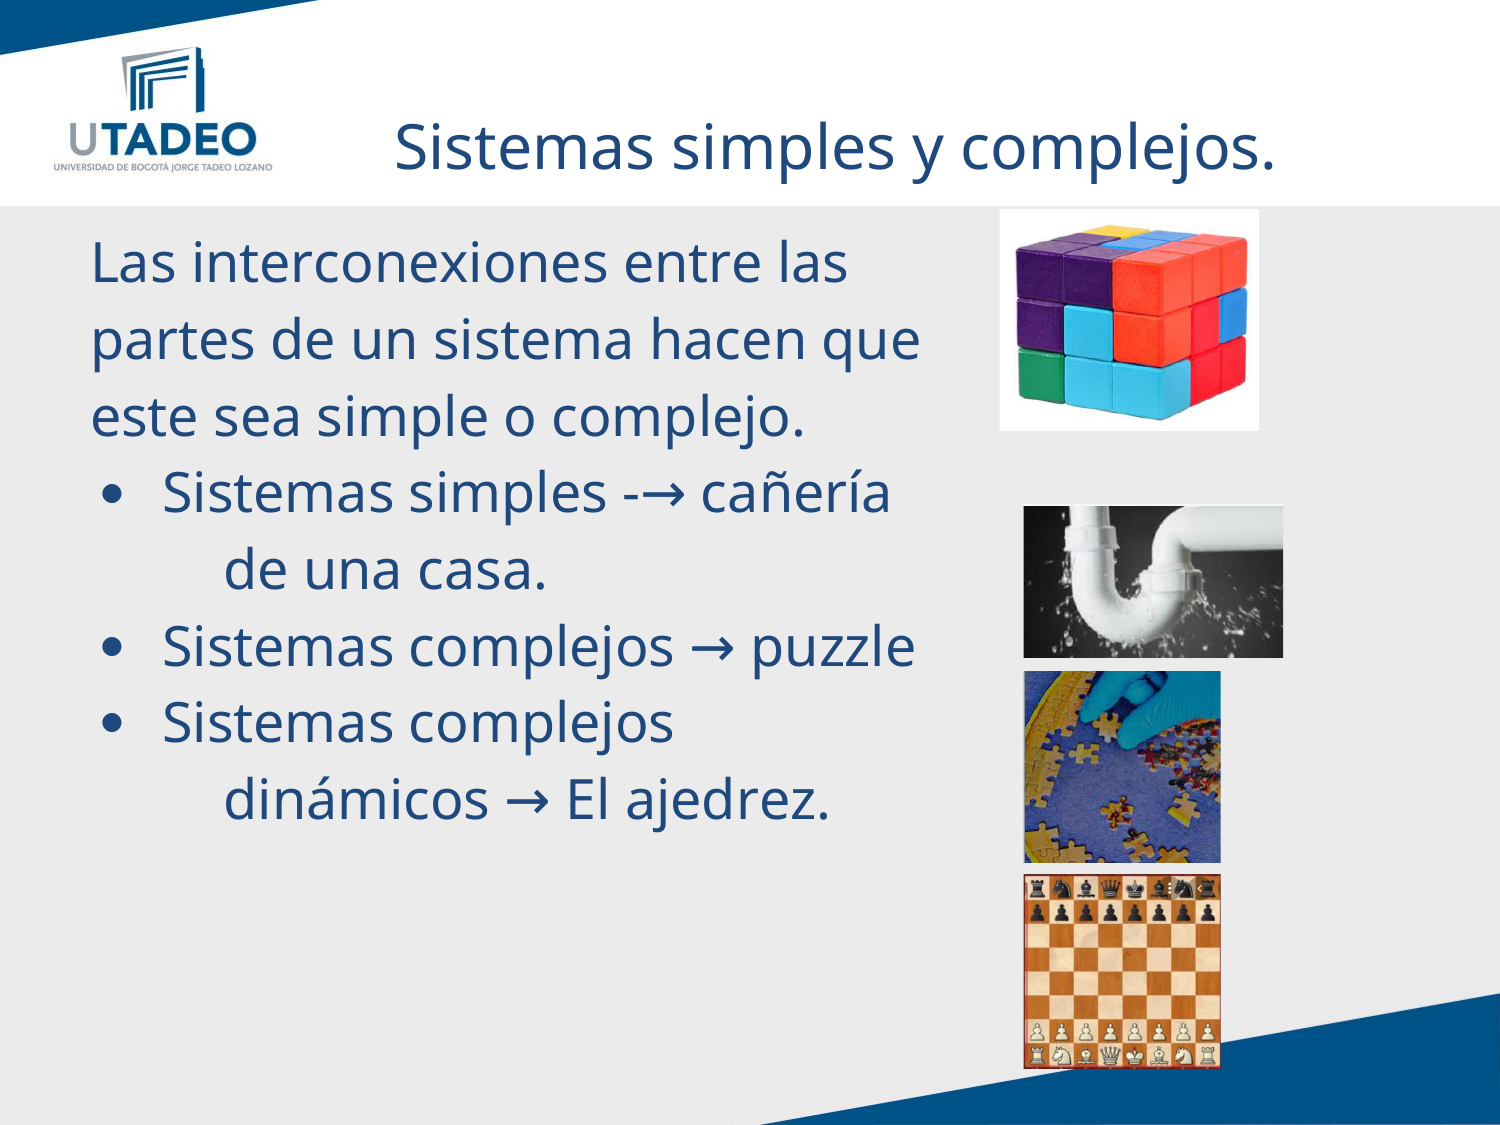

Sistemas simples y complejos.
# Las interconexiones entre las partes de un sistema hacen que este sea simple o complejo.
Sistemas simples -→ cañería de una casa.
Sistemas complejos → puzzle
Sistemas complejos dinámicos → El ajedrez.